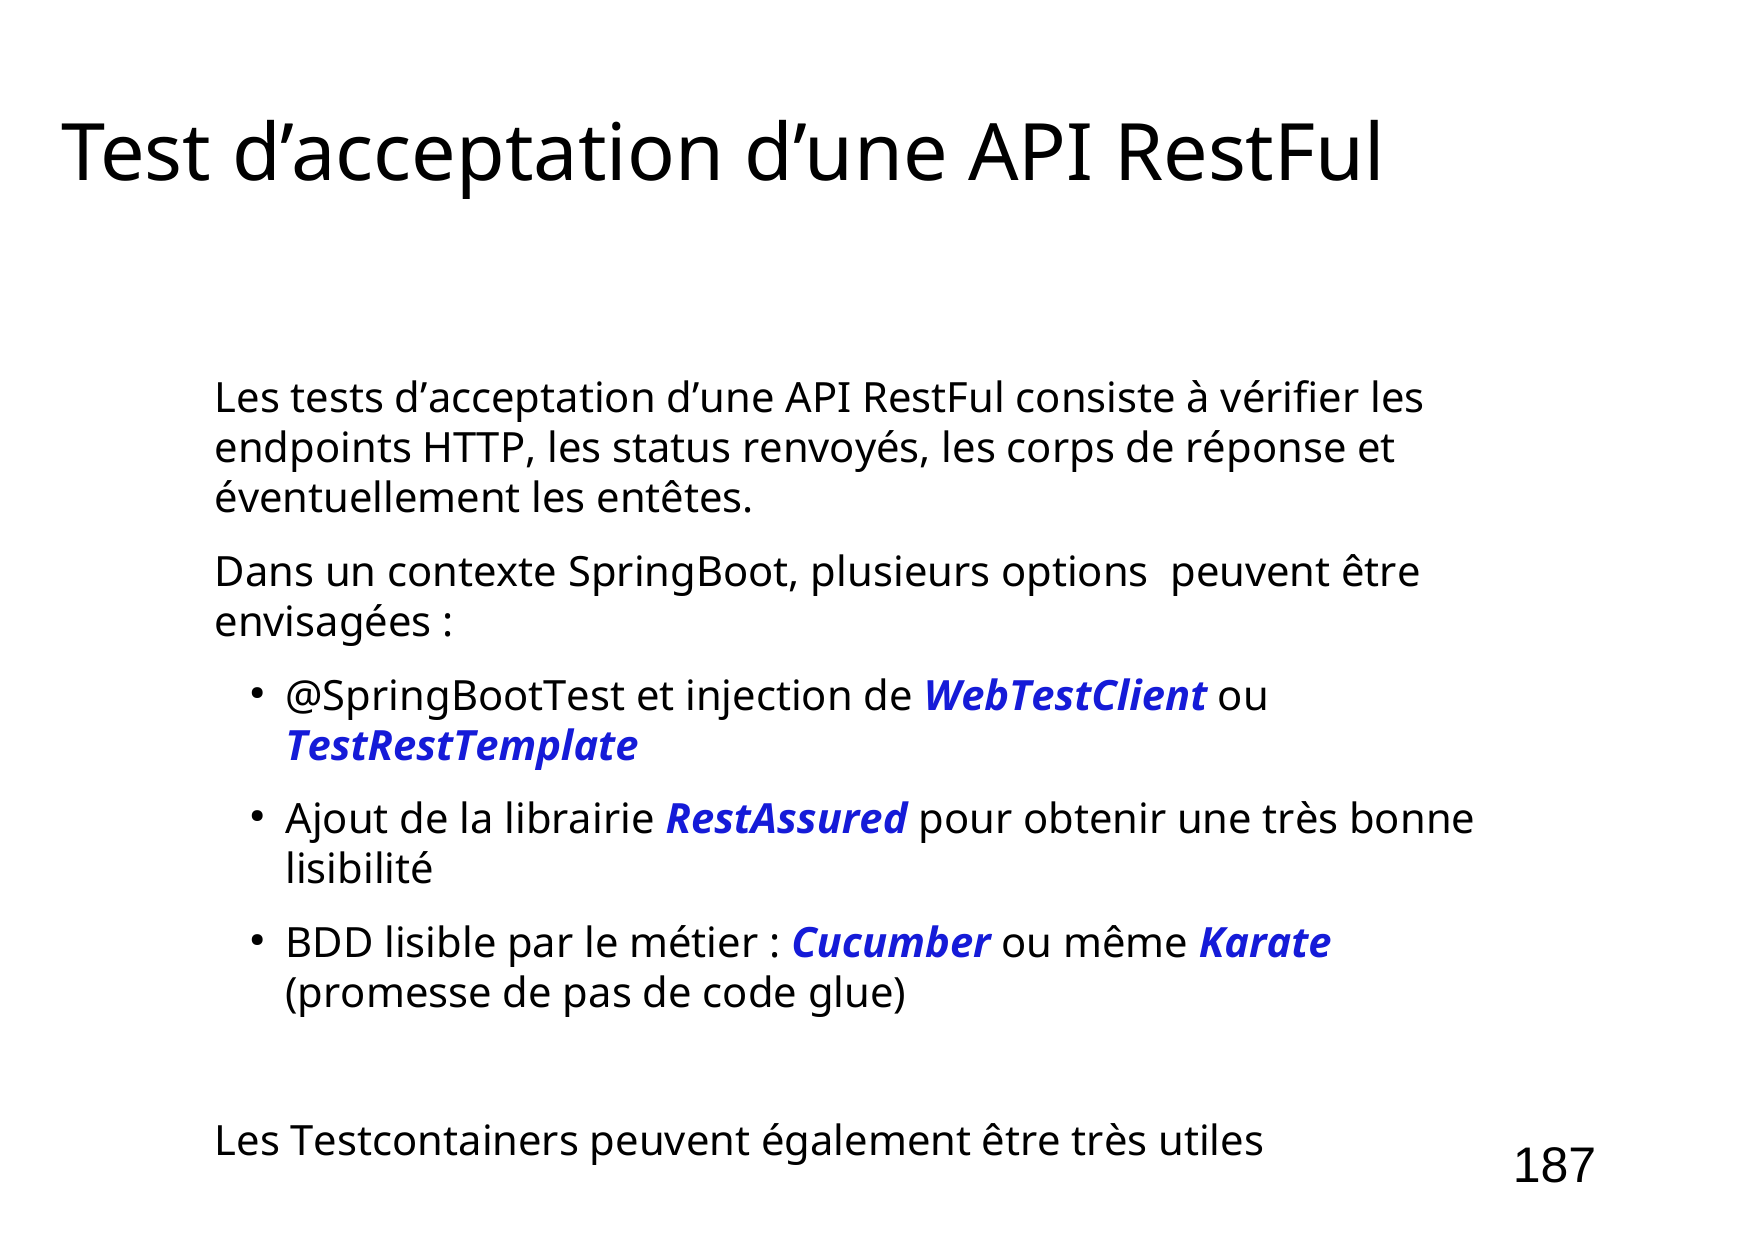

# Test d’acceptation d’une API RestFul
Les tests d’acceptation d’une API RestFul consiste à vérifier les endpoints HTTP, les status renvoyés, les corps de réponse et éventuellement les entêtes.
Dans un contexte SpringBoot, plusieurs options peuvent être envisagées :
@SpringBootTest et injection de WebTestClient ou TestRestTemplate
Ajout de la librairie RestAssured pour obtenir une très bonne lisibilité
BDD lisible par le métier : Cucumber ou même Karate (promesse de pas de code glue)
Les Testcontainers peuvent également être très utiles
187